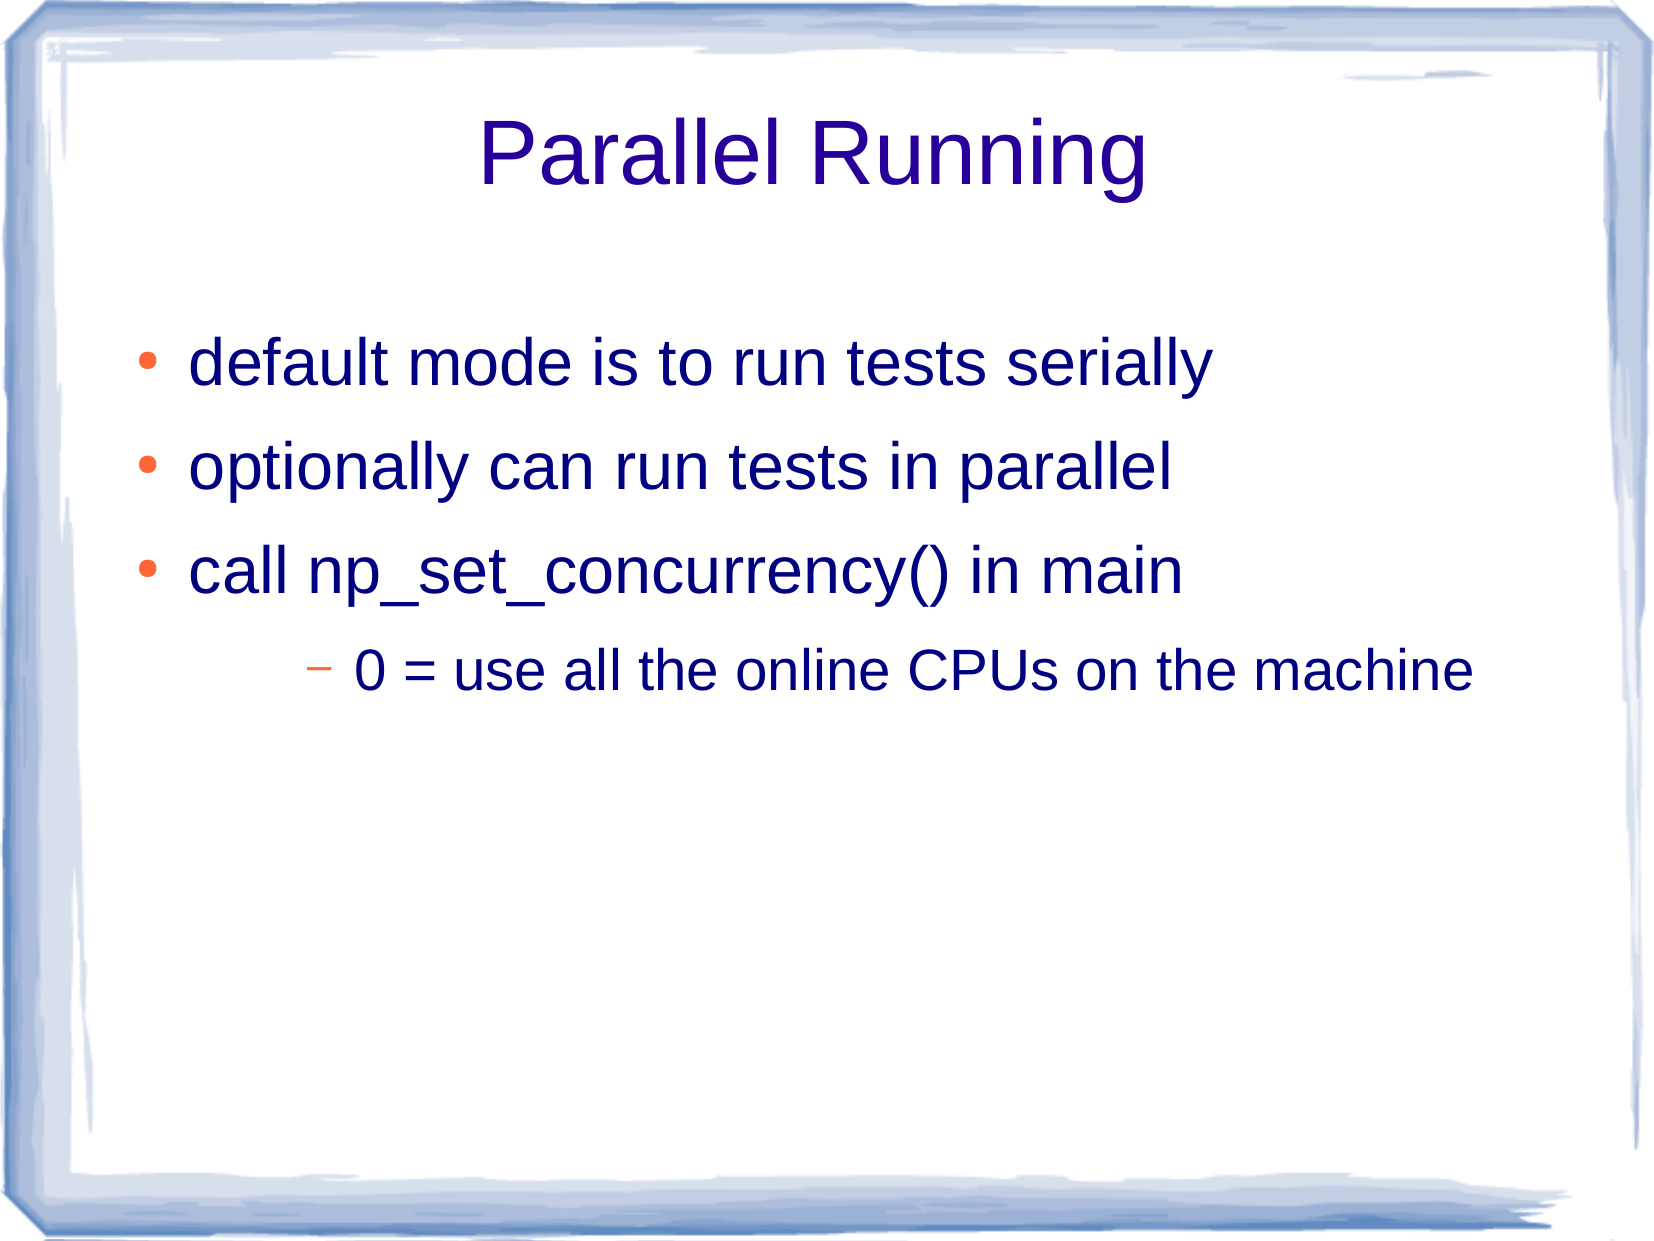

# Parallel Running
default mode is to run tests serially
optionally can run tests in parallel
call np_set_concurrency() in main
0 = use all the online CPUs on the machine